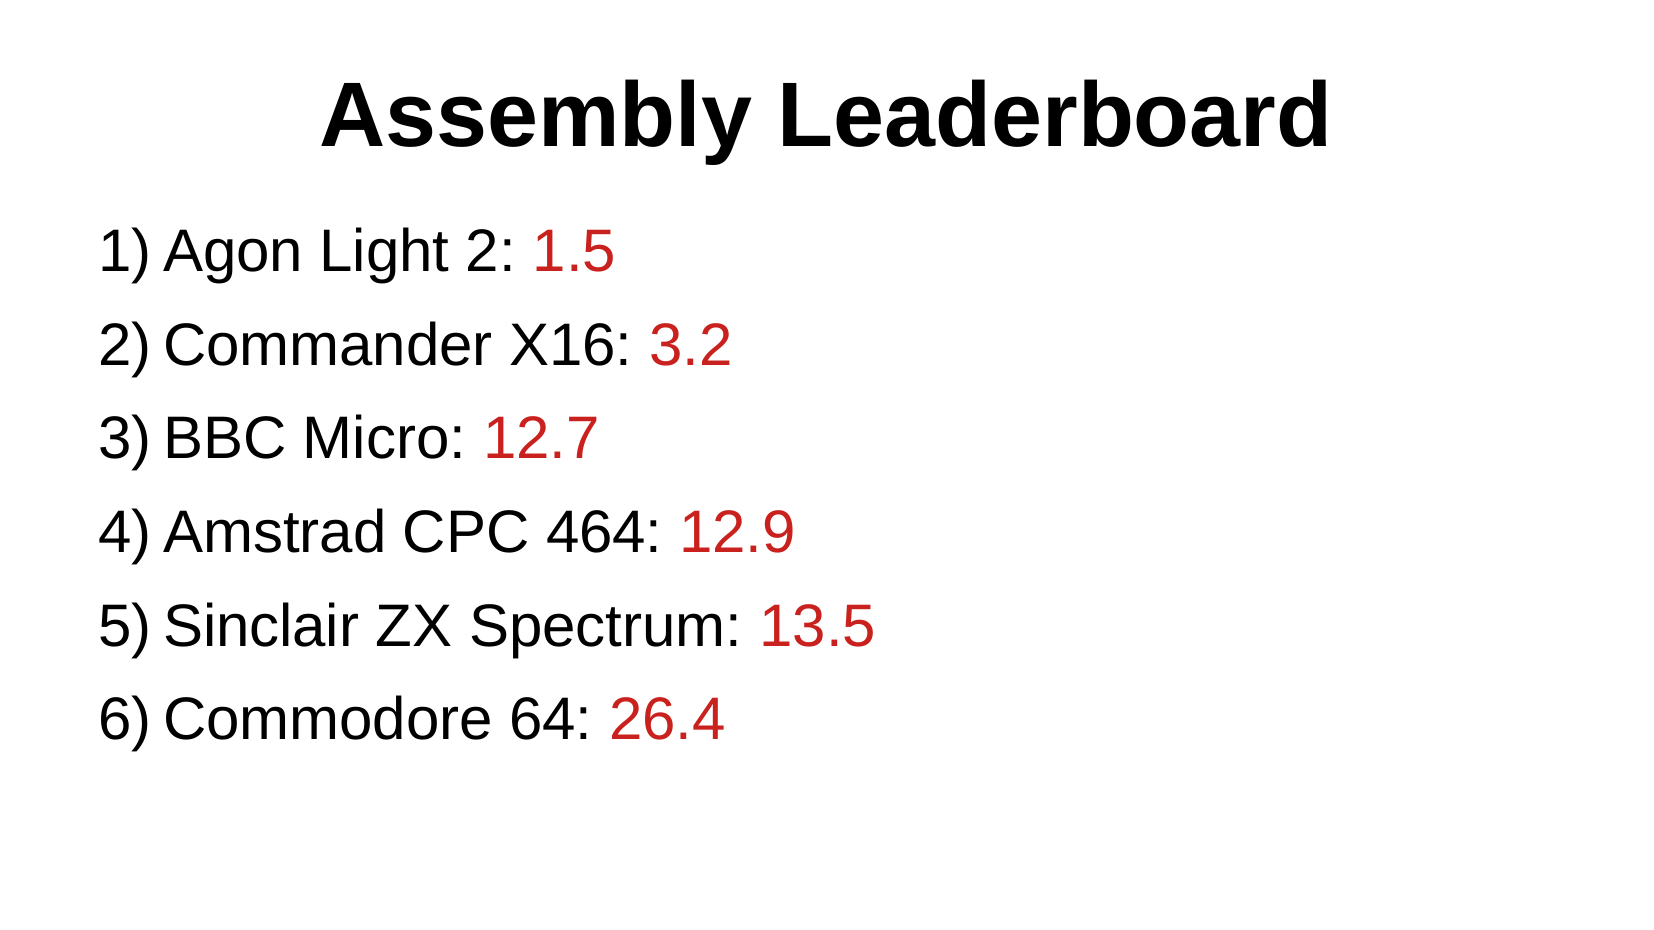

# Assembly Leaderboard
 Agon Light 2: 1.5
 Commander X16: 3.2
 BBC Micro: 12.7
 Amstrad CPC 464: 12.9
 Sinclair ZX Spectrum: 13.5
 Commodore 64: 26.4